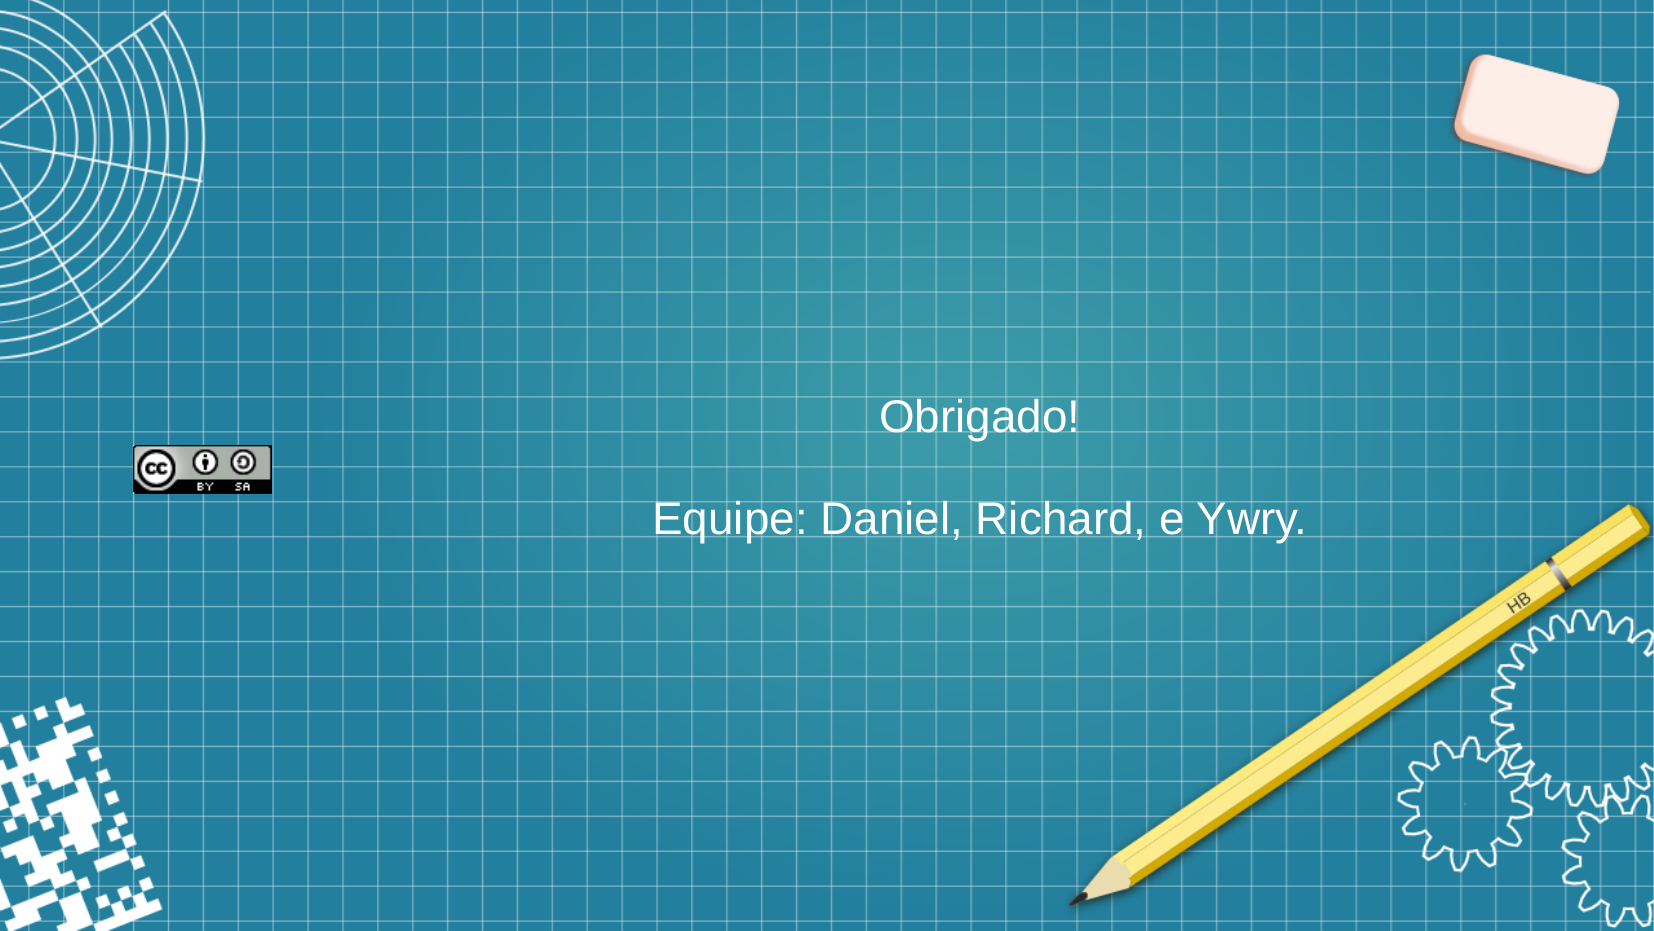

# Obrigado! Equipe: Daniel, Richard, e Ywry.